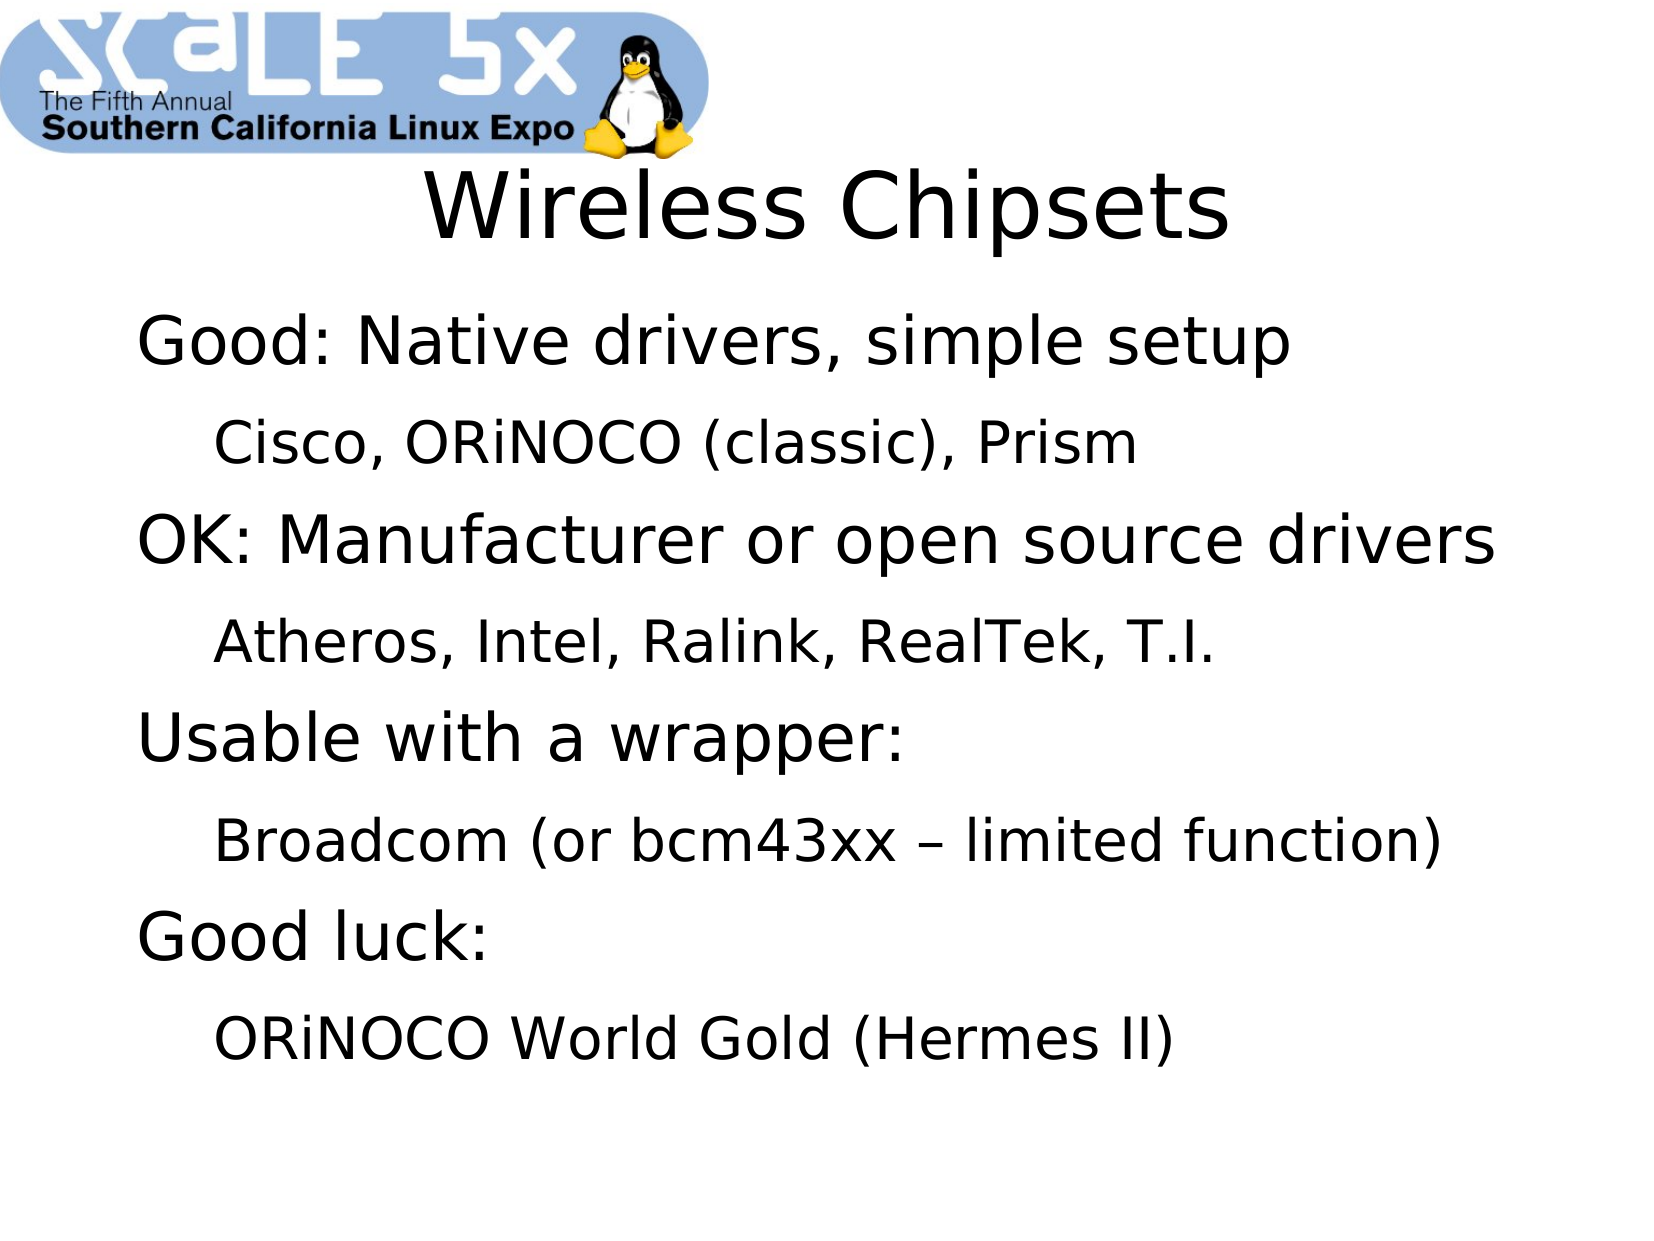

# Wireless Chipsets
Good: Native drivers, simple setup
Cisco, ORiNOCO (classic), Prism
OK: Manufacturer or open source drivers
Atheros, Intel, Ralink, RealTek, T.I.
Usable with a wrapper:
Broadcom (or bcm43xx – limited function)
Good luck:
ORiNOCO World Gold (Hermes II)